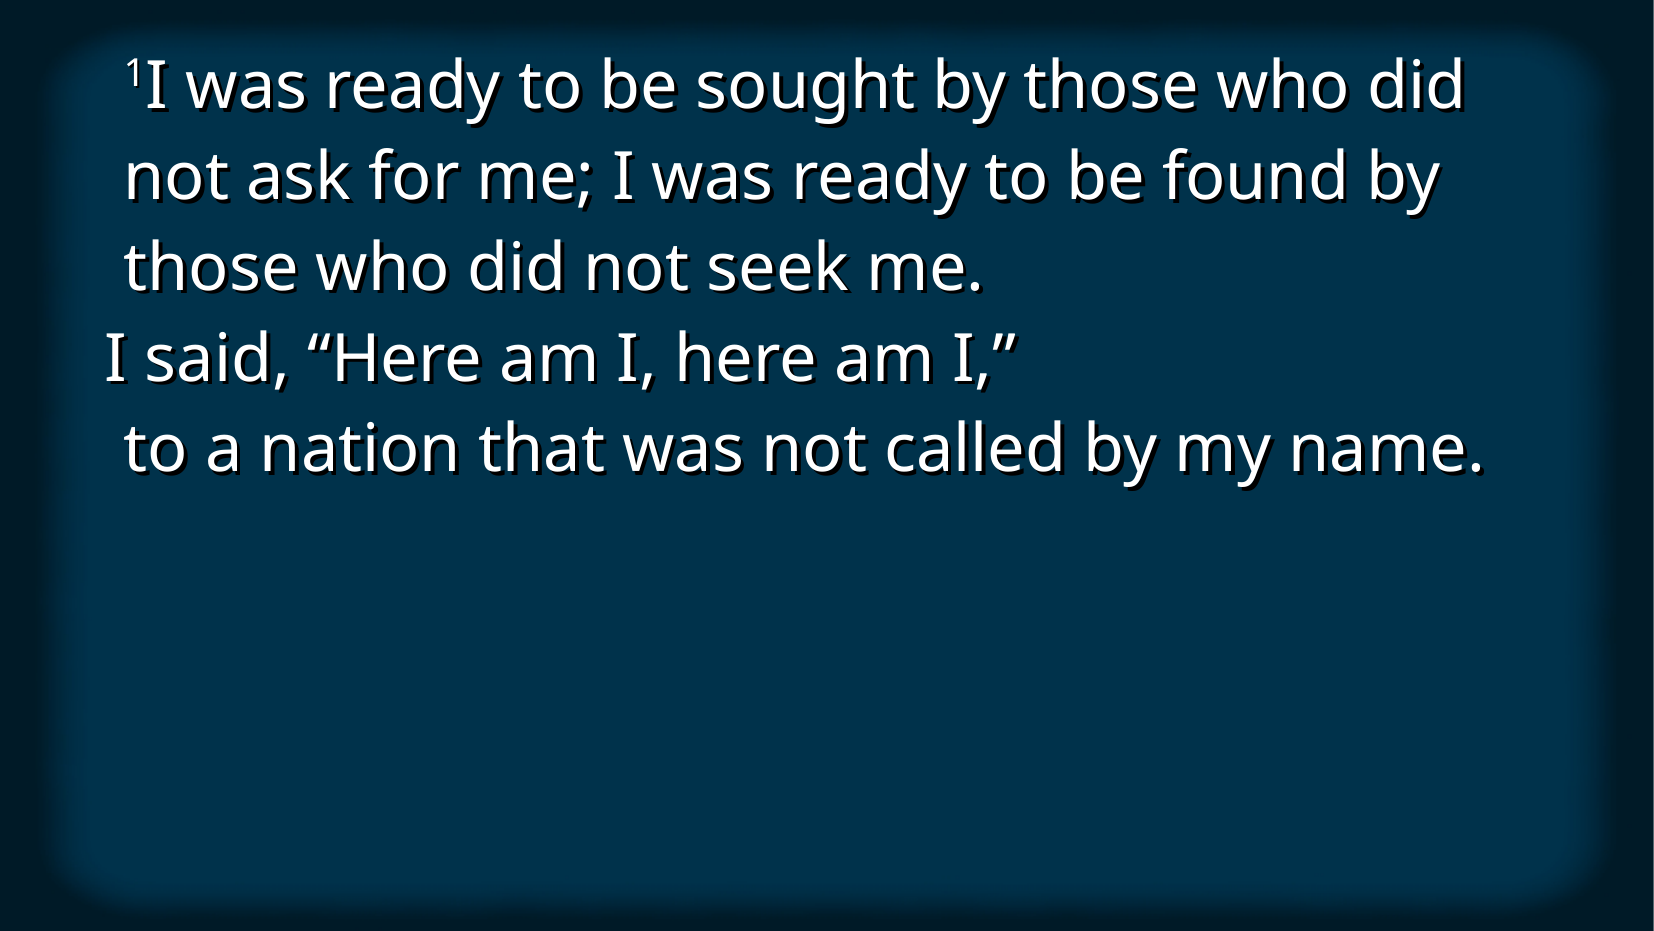

1I was ready to be sought by those who did not ask for me; I was ready to be found by those who did not seek me.
I said, “Here am I, here am I,”
to a nation that was not called by my name.